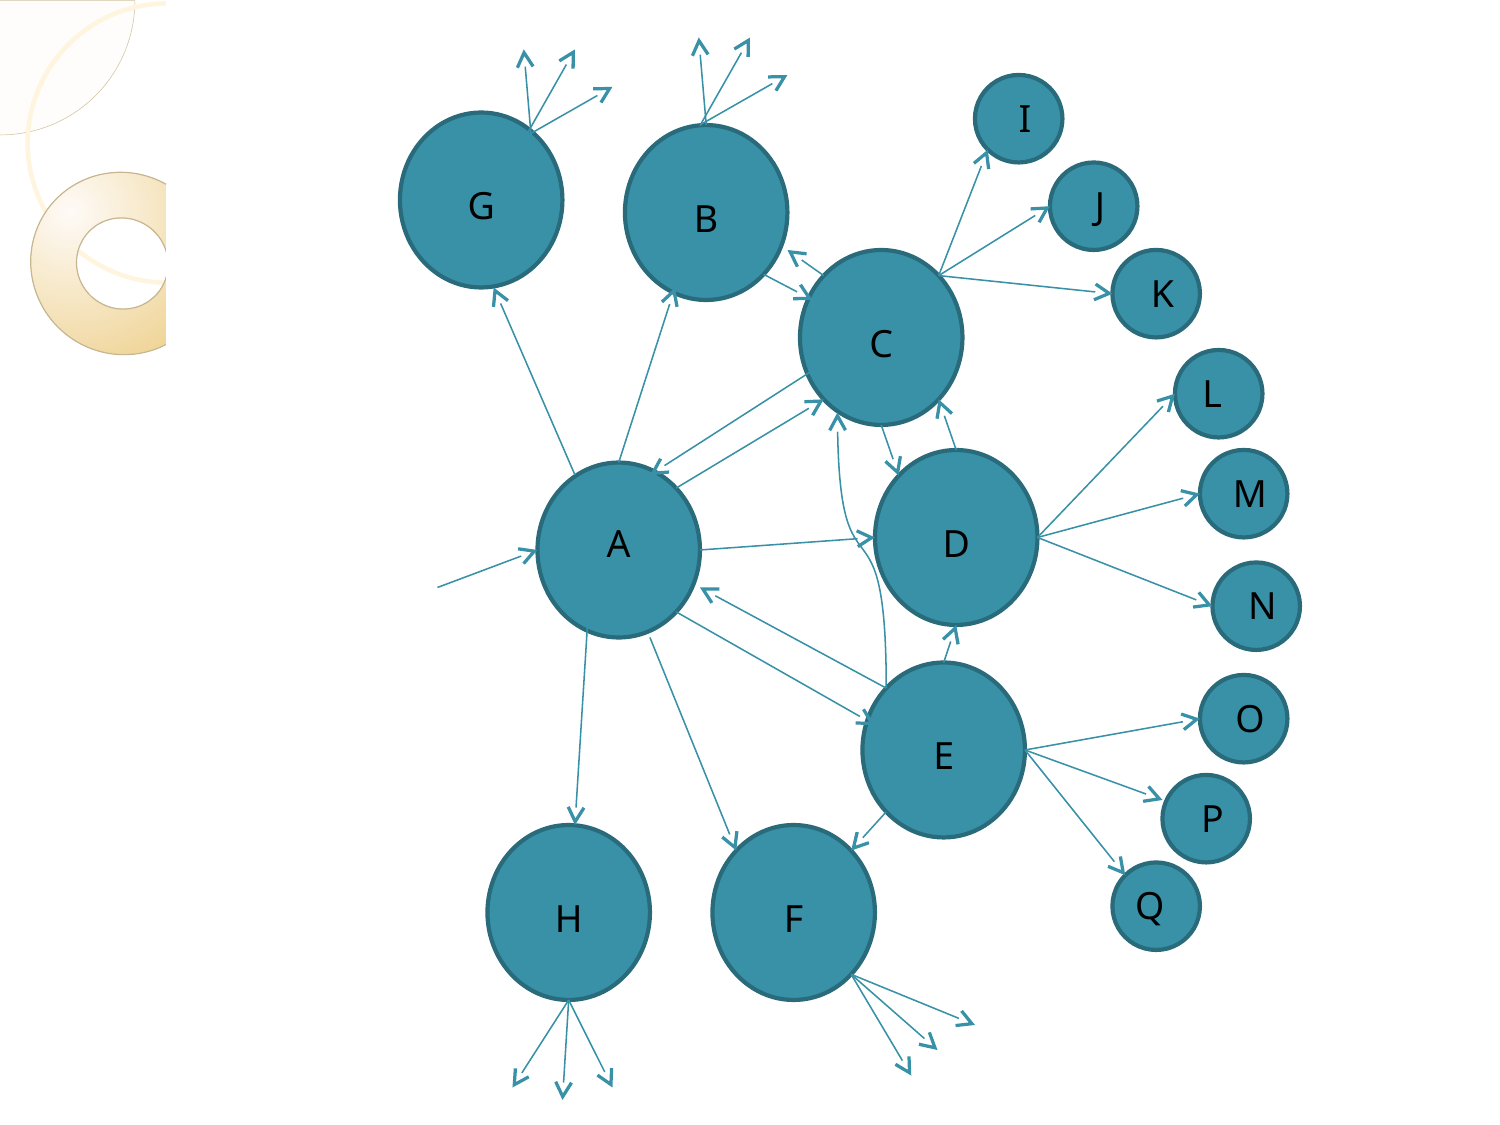

I
G
J
B
K
C
L
M
A
D
N
O
E
P
Q
H
F